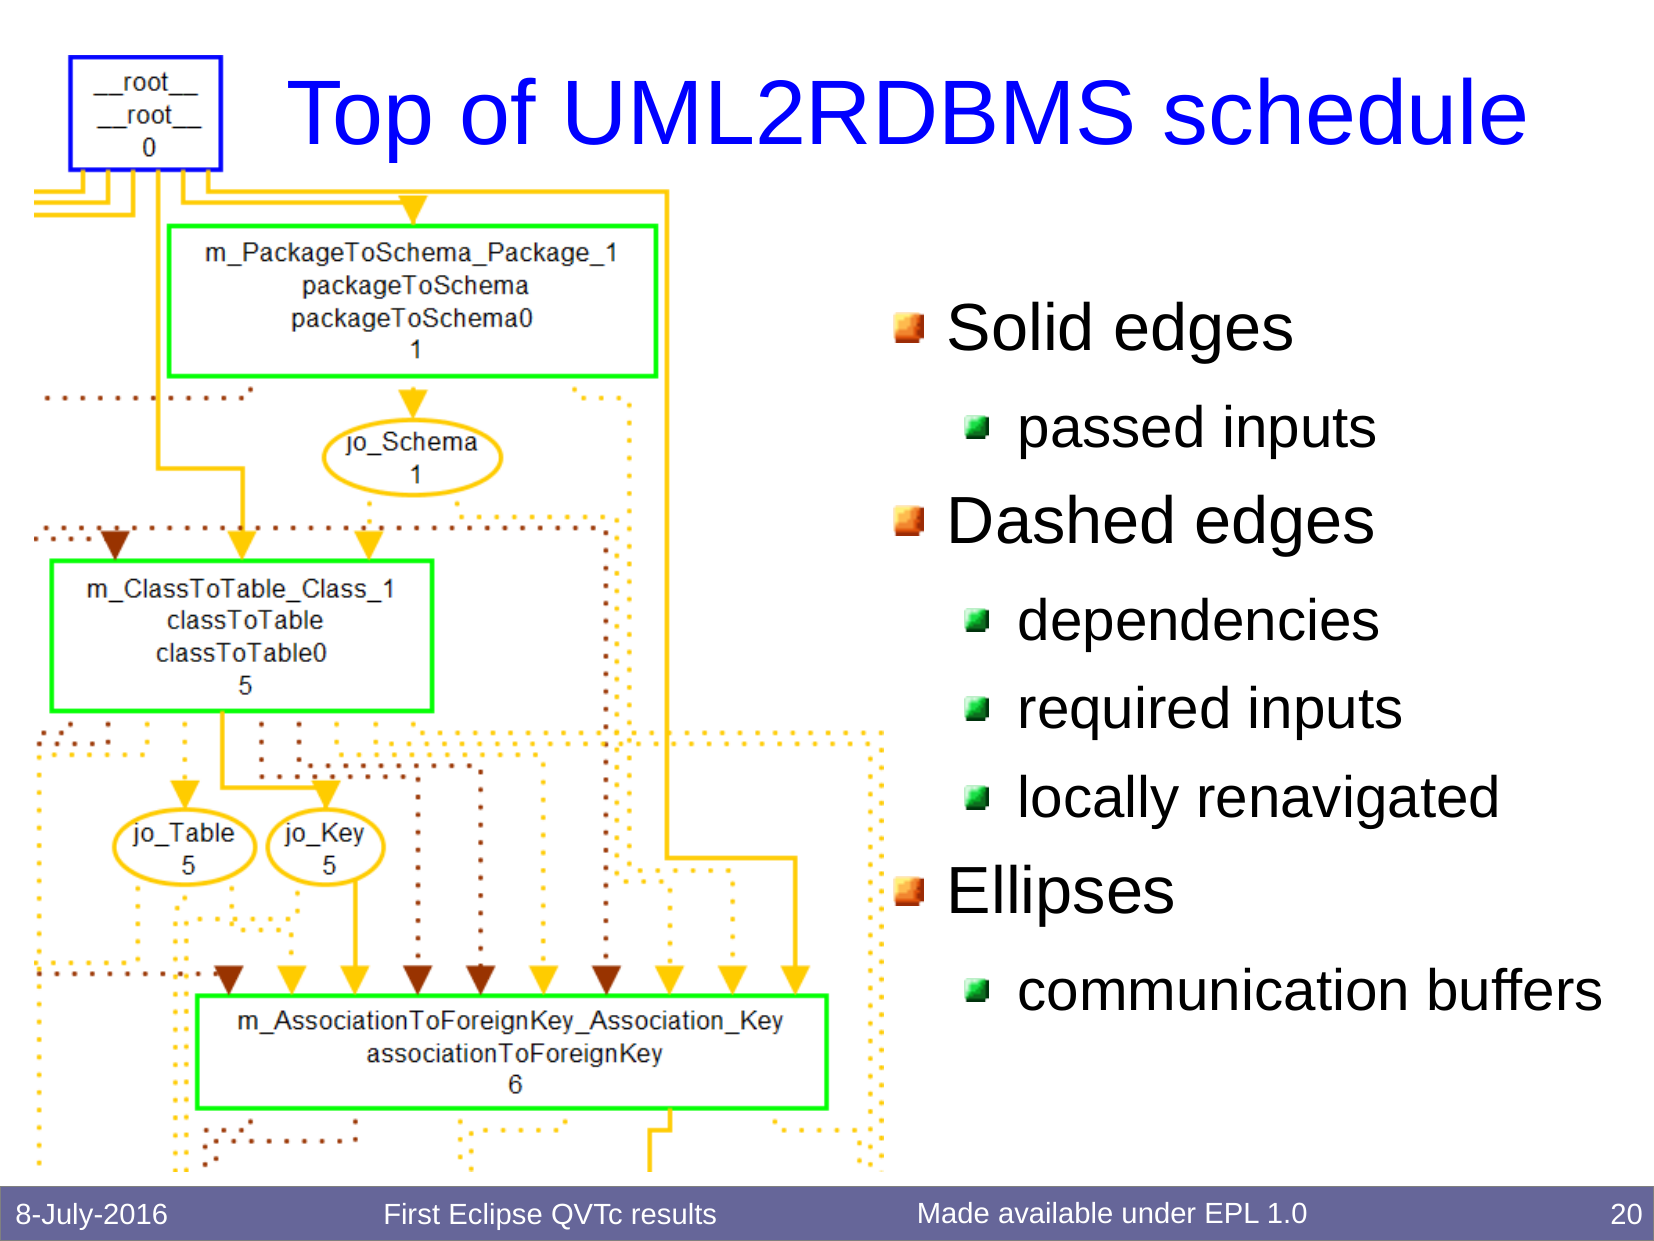

# Top of UML2RDBMS schedule
Solid edges
passed inputs
Dashed edges
dependencies
required inputs
locally renavigated
Ellipses
communication buffers
8-July-2016
First Eclipse QVTc results
20